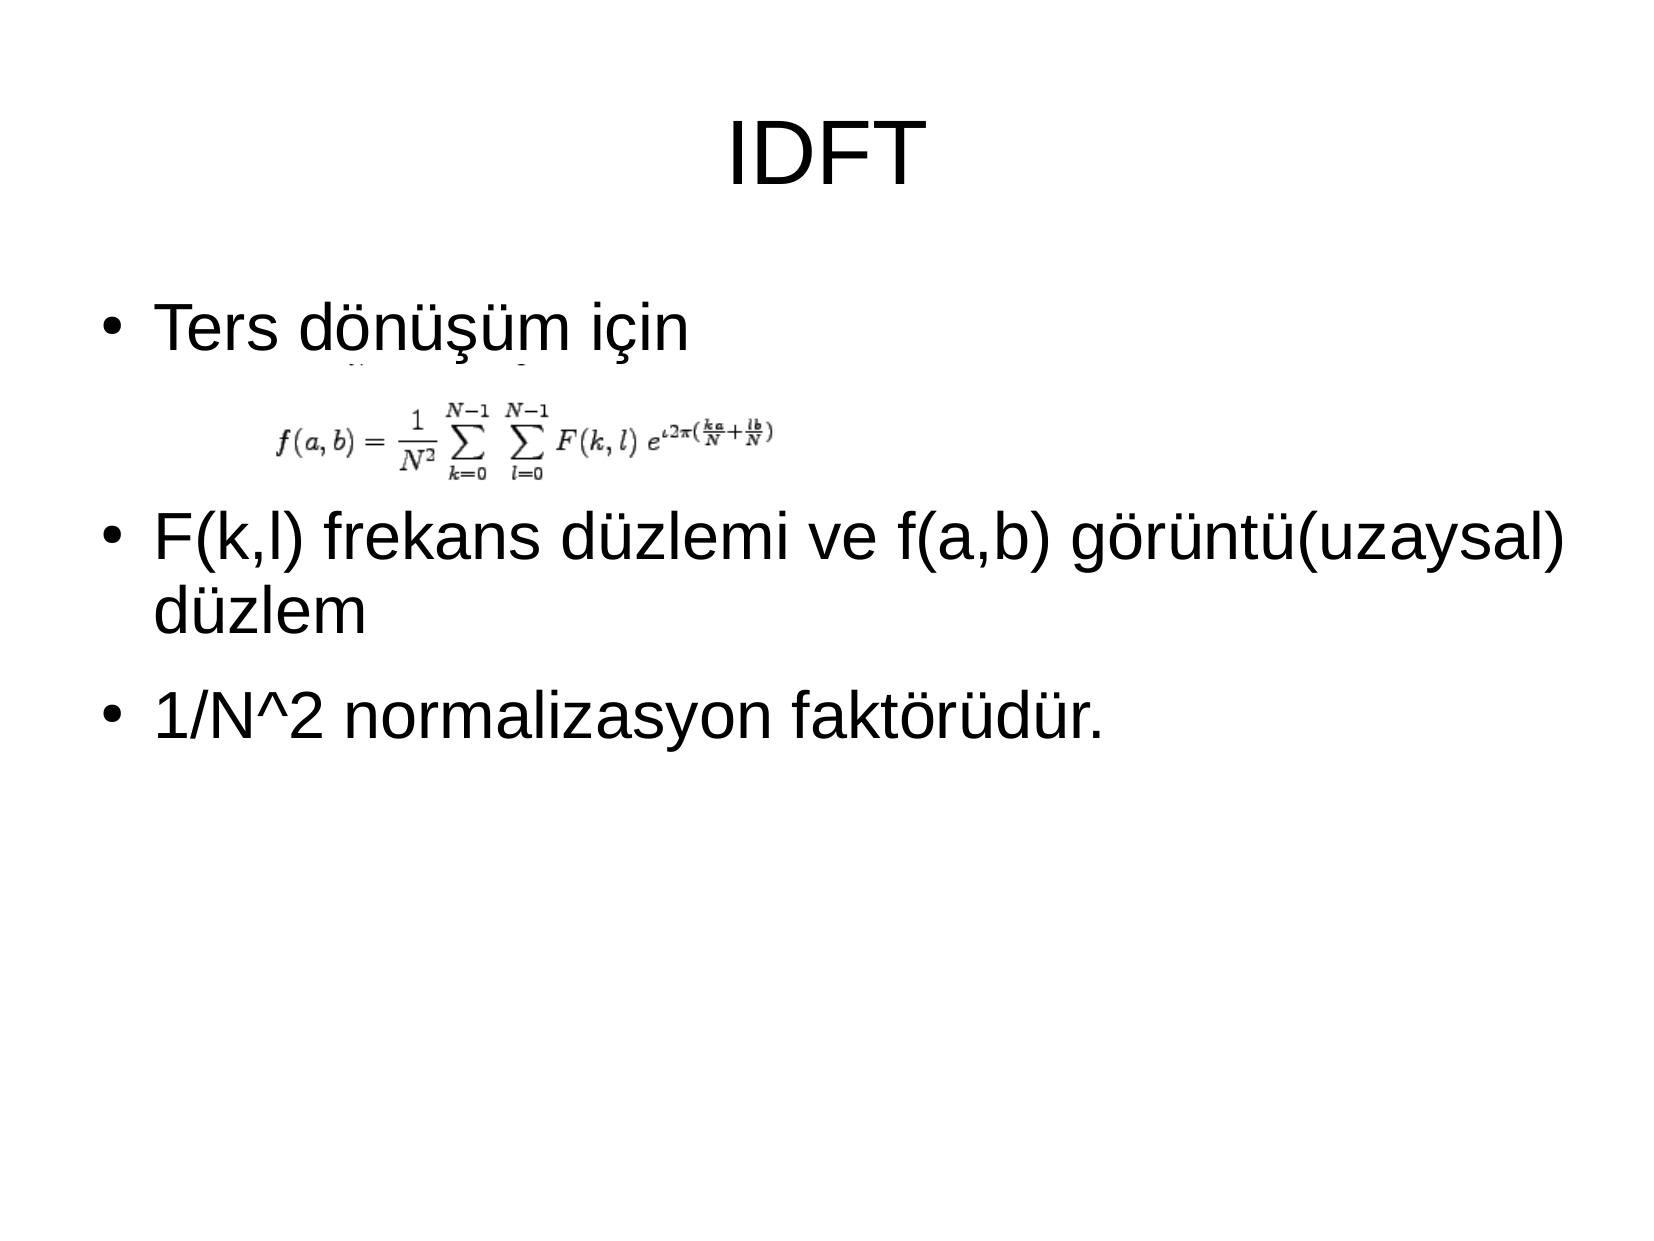

# IDFT
Ters dönüşüm için
F(k,l) frekans düzlemi ve f(a,b) görüntü(uzaysal) düzlem
1/N^2 normalizasyon faktörüdür.